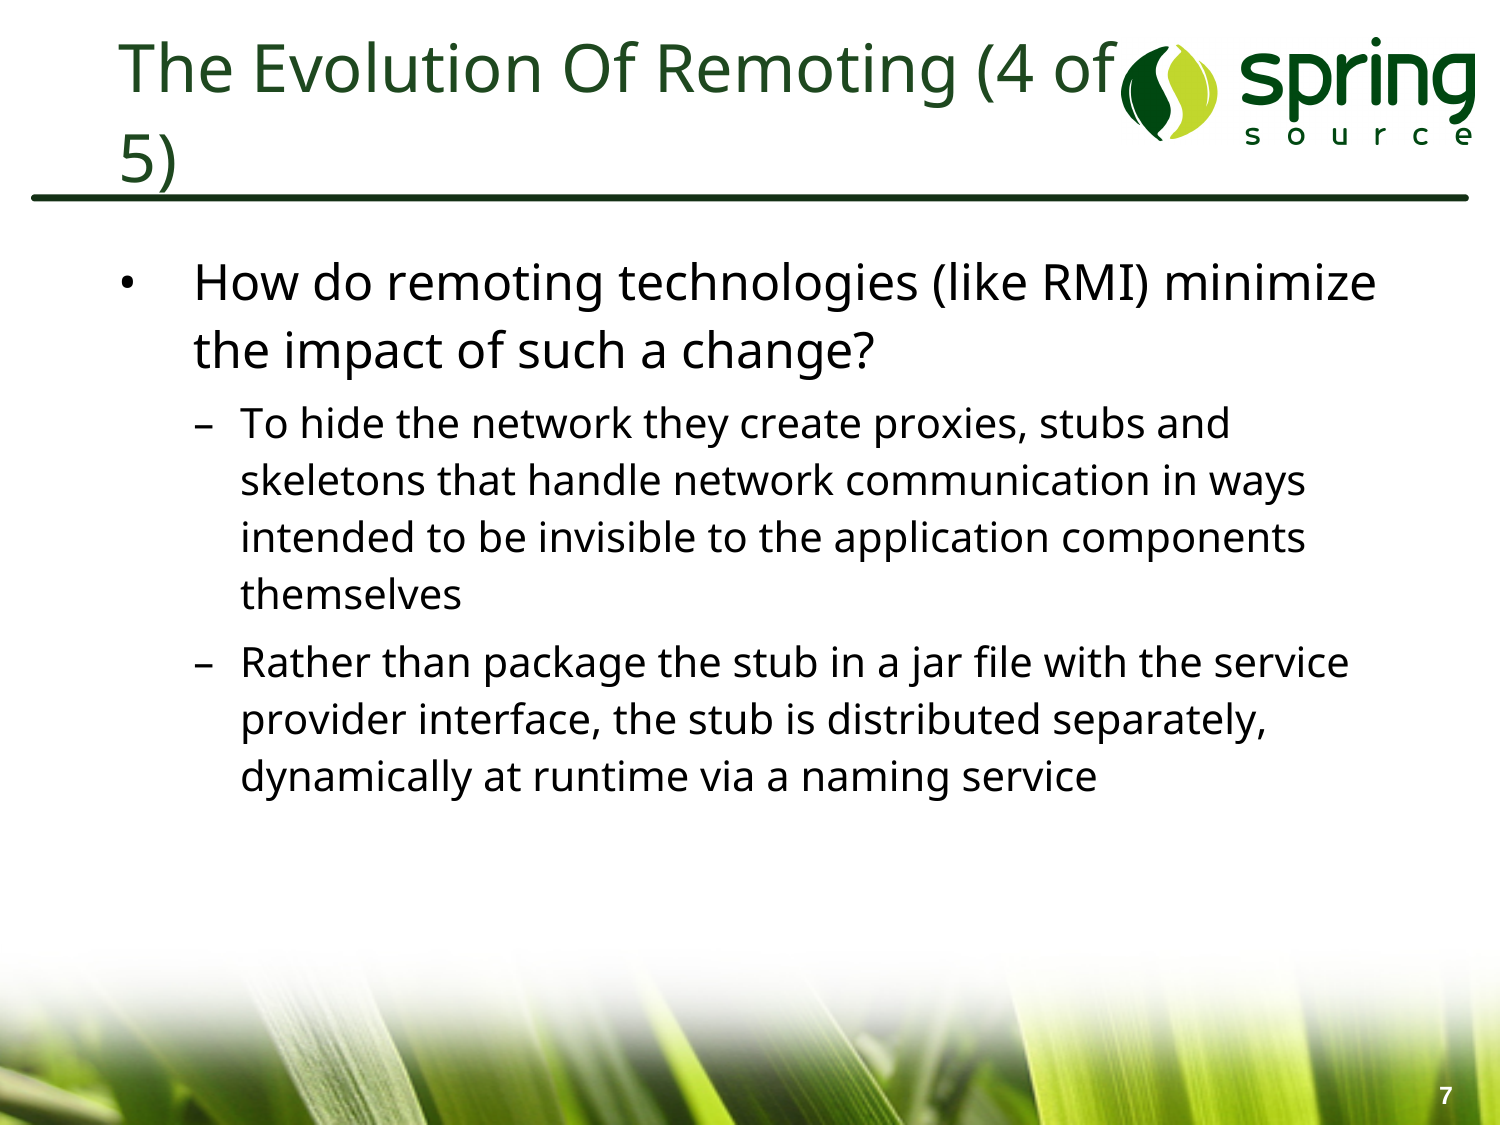

The Evolution Of Remoting (4 of 5)
# How do remoting technologies (like RMI) minimize the impact of such a change?
To hide the network they create proxies, stubs and skeletons that handle network communication in ways intended to be invisible to the application components themselves
Rather than package the stub in a jar file with the service provider interface, the stub is distributed separately, dynamically at runtime via a naming service